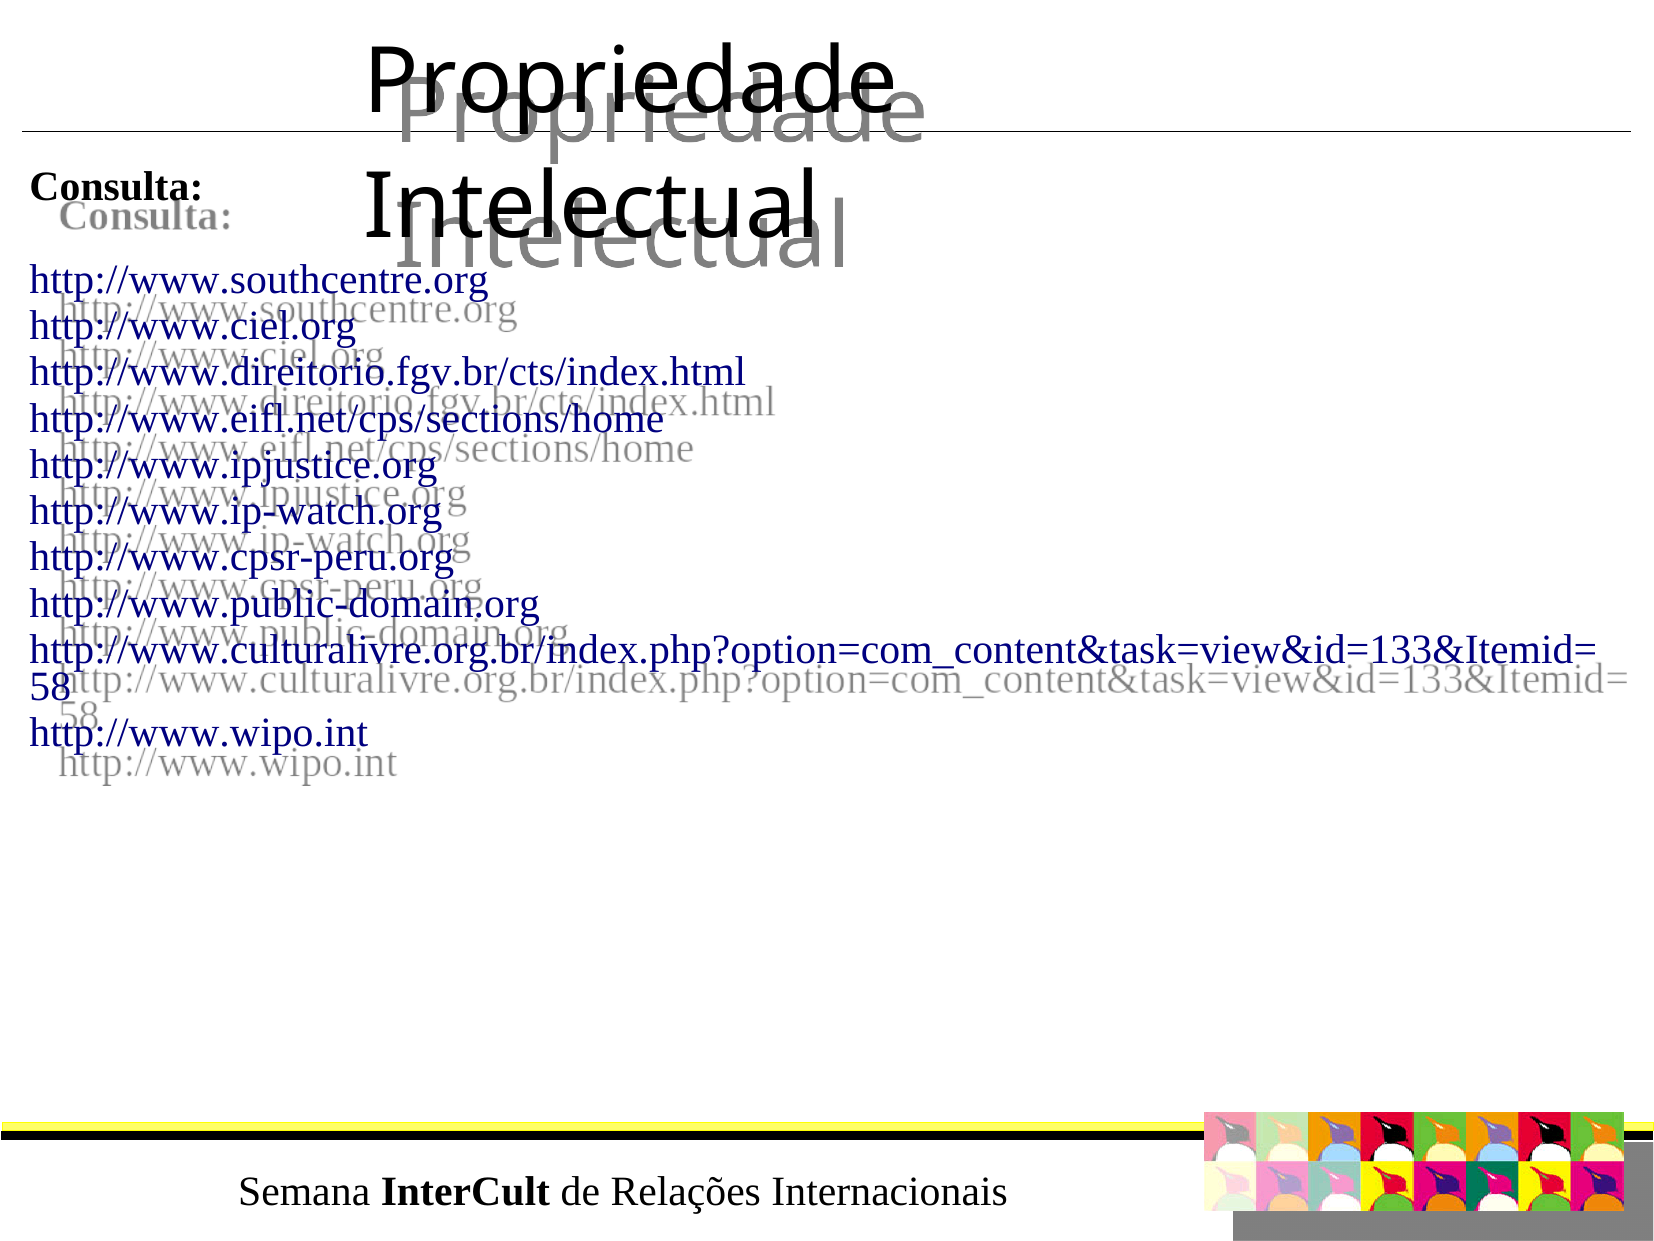

Propriedade Intelectual
Consulta:
http://www.southcentre.org
http://www.ciel.org
http://www.direitorio.fgv.br/cts/index.html
http://www.eifl.net/cps/sections/home
http://www.ipjustice.org
http://www.ip-watch.org
http://www.cpsr-peru.org
http://www.public-domain.org
http://www.culturalivre.org.br/index.php?option=com_content&task=view&id=133&Itemid=58
http://www.wipo.int
Semana InterCult de Relações Internacionais